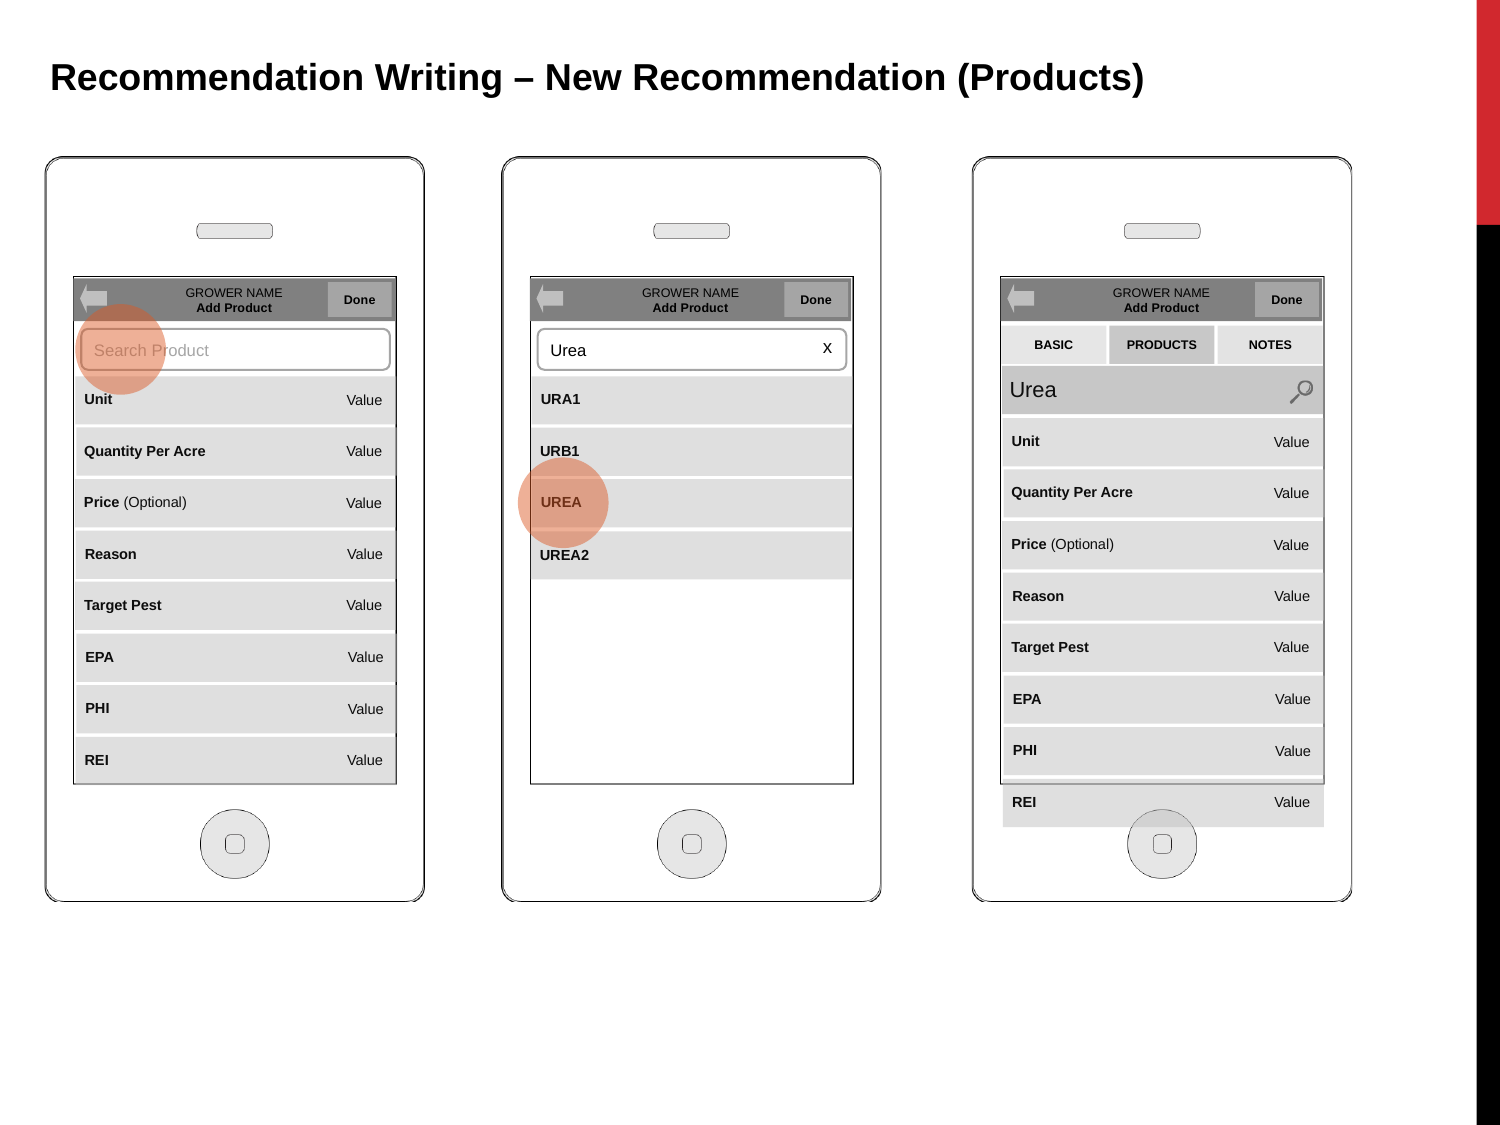

Recommendation Writing – New Recommendation (Products)
Searching for a product brings up search results as users type in the product.
Once the user selects the product, additional details can be added.
Once all the details have been added, the user can tap to ‘Done’ to complete the process.
GROWER NAME
Add Product
Done
GROWER NAME
Add Product
Done
GROWER NAME
Add Product
Done
BASIC
PRODUCTS
NOTES
x
Search Product
Urea
Urea
Unit
Value
URA1
Unit
Value
Quantity Per Acre
Value
URB1
Quantity Per Acre
Value
Price (Optional)
Value
UREA
Price (Optional)
Value
Reason
Value
UREA2
Reason
Value
Target Pest
Value
Target Pest
Value
EPA
Value
EPA
Value
PHI
Value
PHI
Value
REI
Value
REI
Value